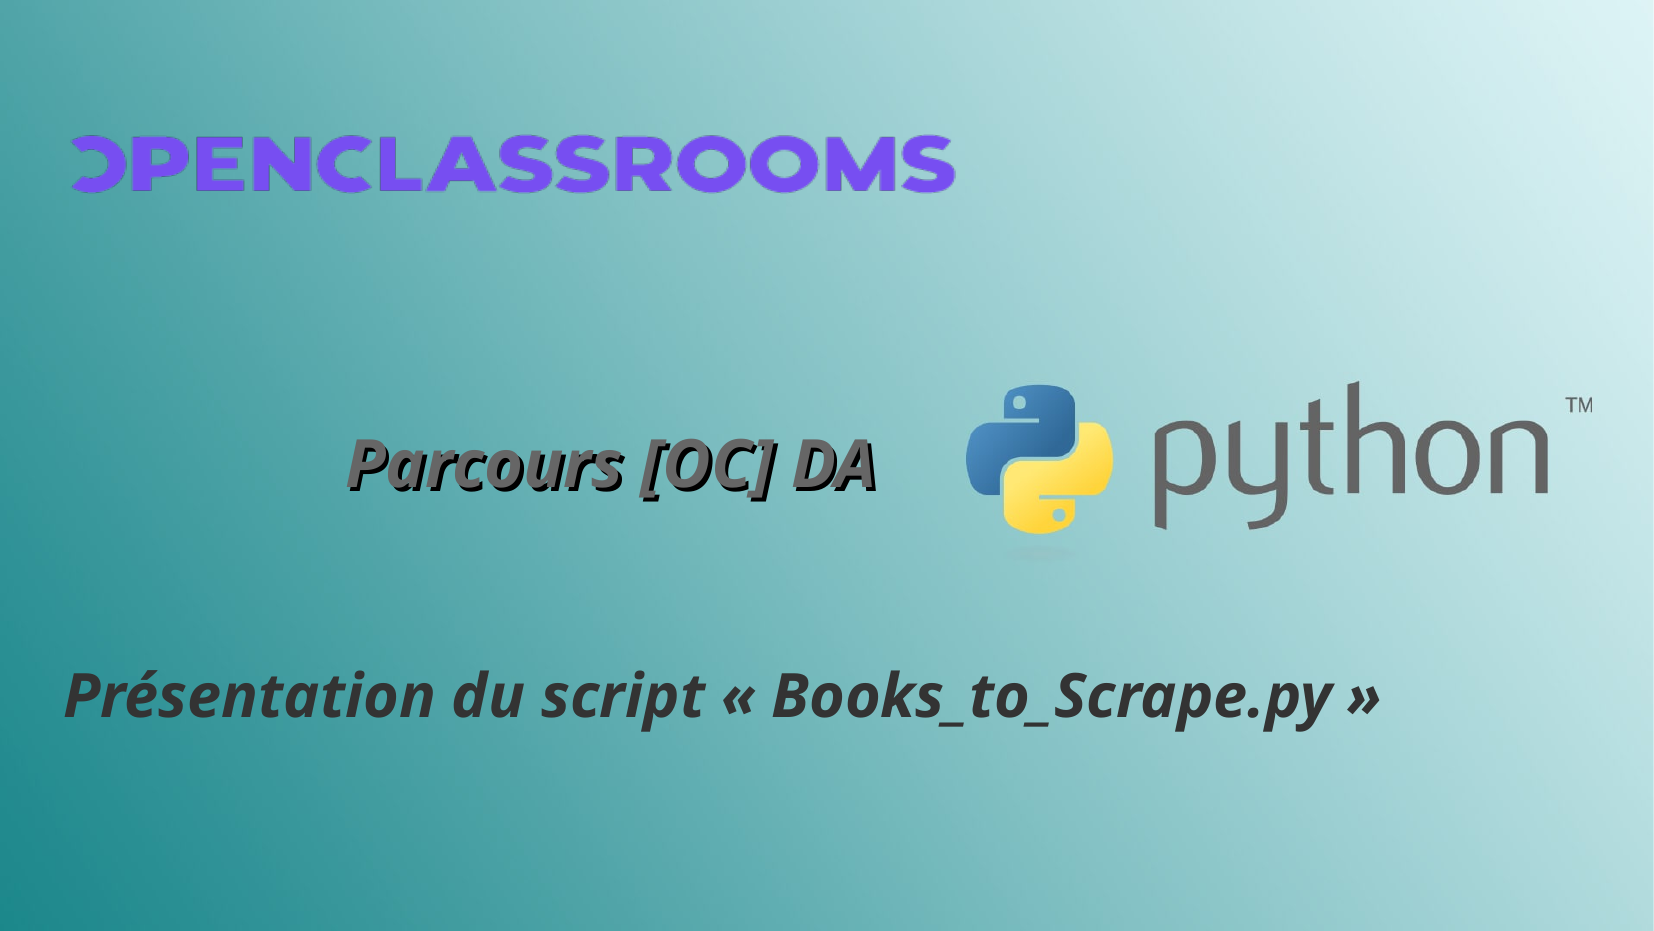

# Parcours [OC] DA
Présentation du script « Books_to_Scrape.py »